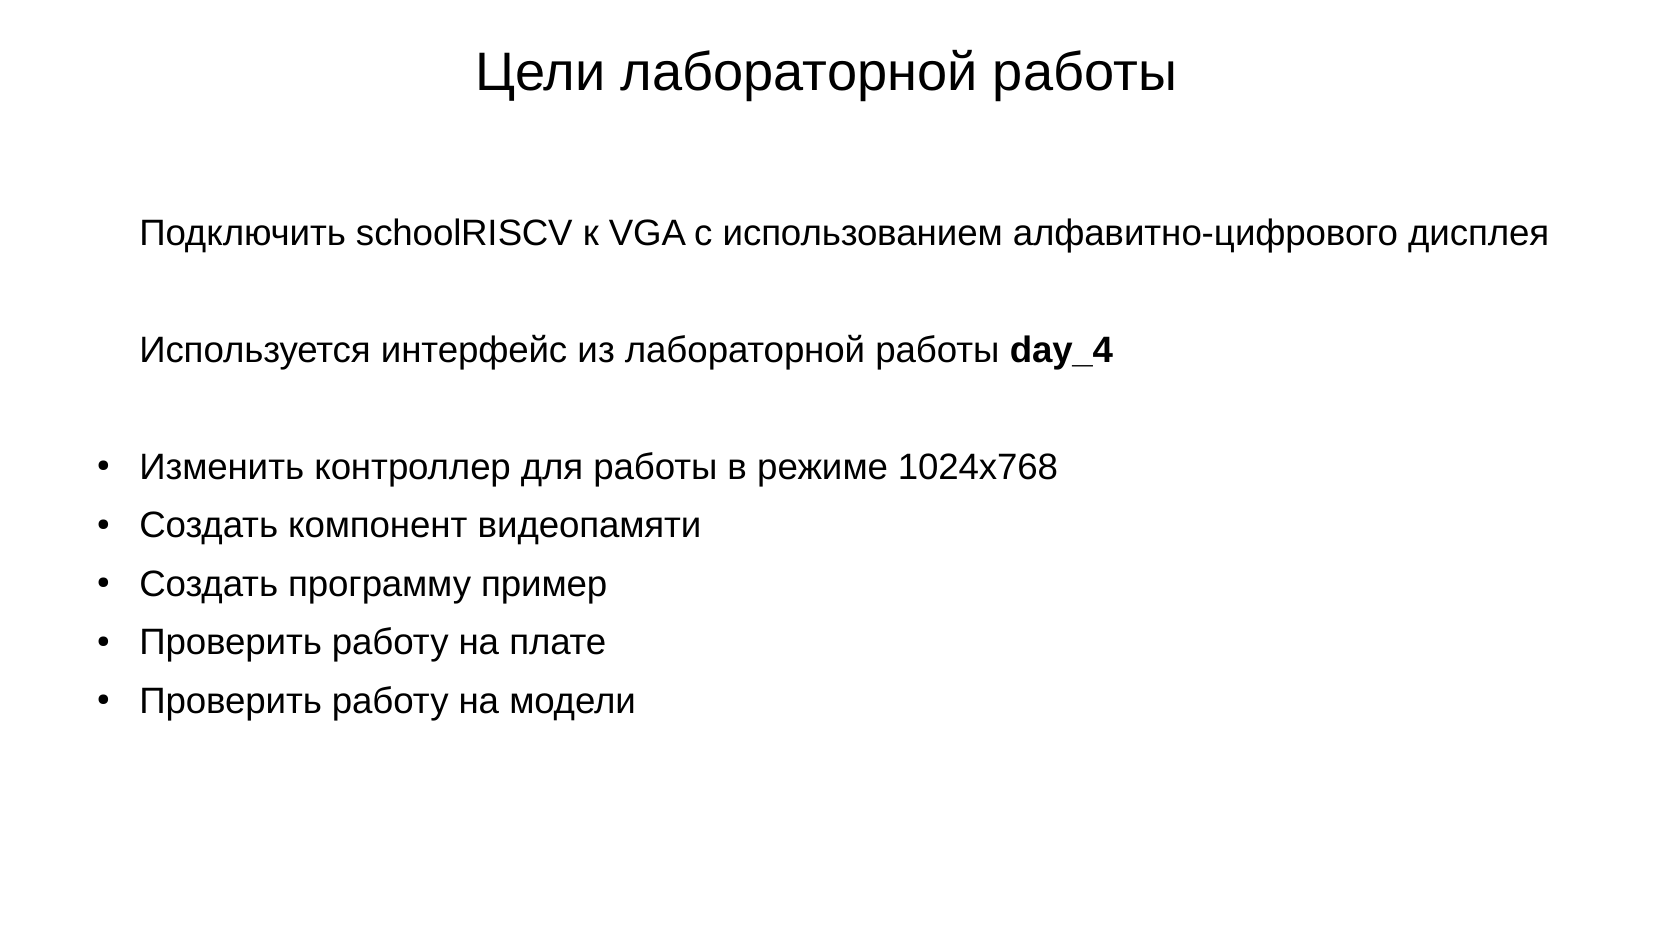

# Цели лабораторной работы
Подключить schoolRISCV к VGA с использованием алфавитно-цифрового дисплея
Используется интерфейс из лабораторной работы day_4
Изменить контроллер для работы в режиме 1024x768
Создать компонент видеопамяти
Создать программу пример
Проверить работу на плате
Проверить работу на модели